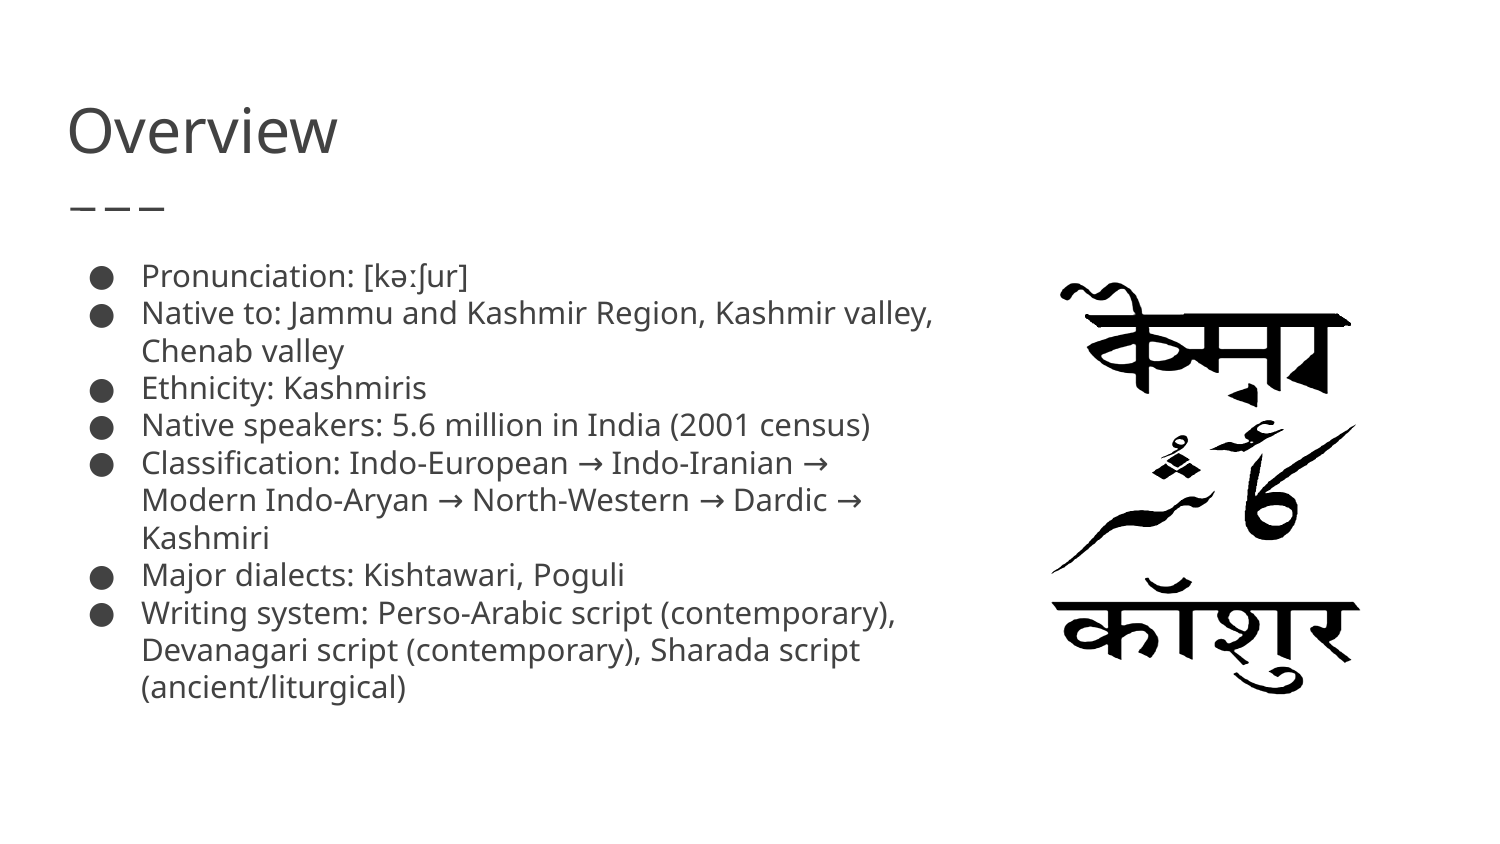

# Overview
Pronunciation: [kəːʃur]
Native to: Jammu and Kashmir Region, Kashmir valley, Chenab valley
Ethnicity: Kashmiris
Native speakers: 5.6 million in India (2001 census)
Classification: Indo-European → Indo-Iranian → Modern Indo-Aryan → North-Western → Dardic → Kashmiri
Major dialects: Kishtawari, Poguli
Writing system: Perso-Arabic script (contemporary), Devanagari script (contemporary), Sharada script (ancient/liturgical)